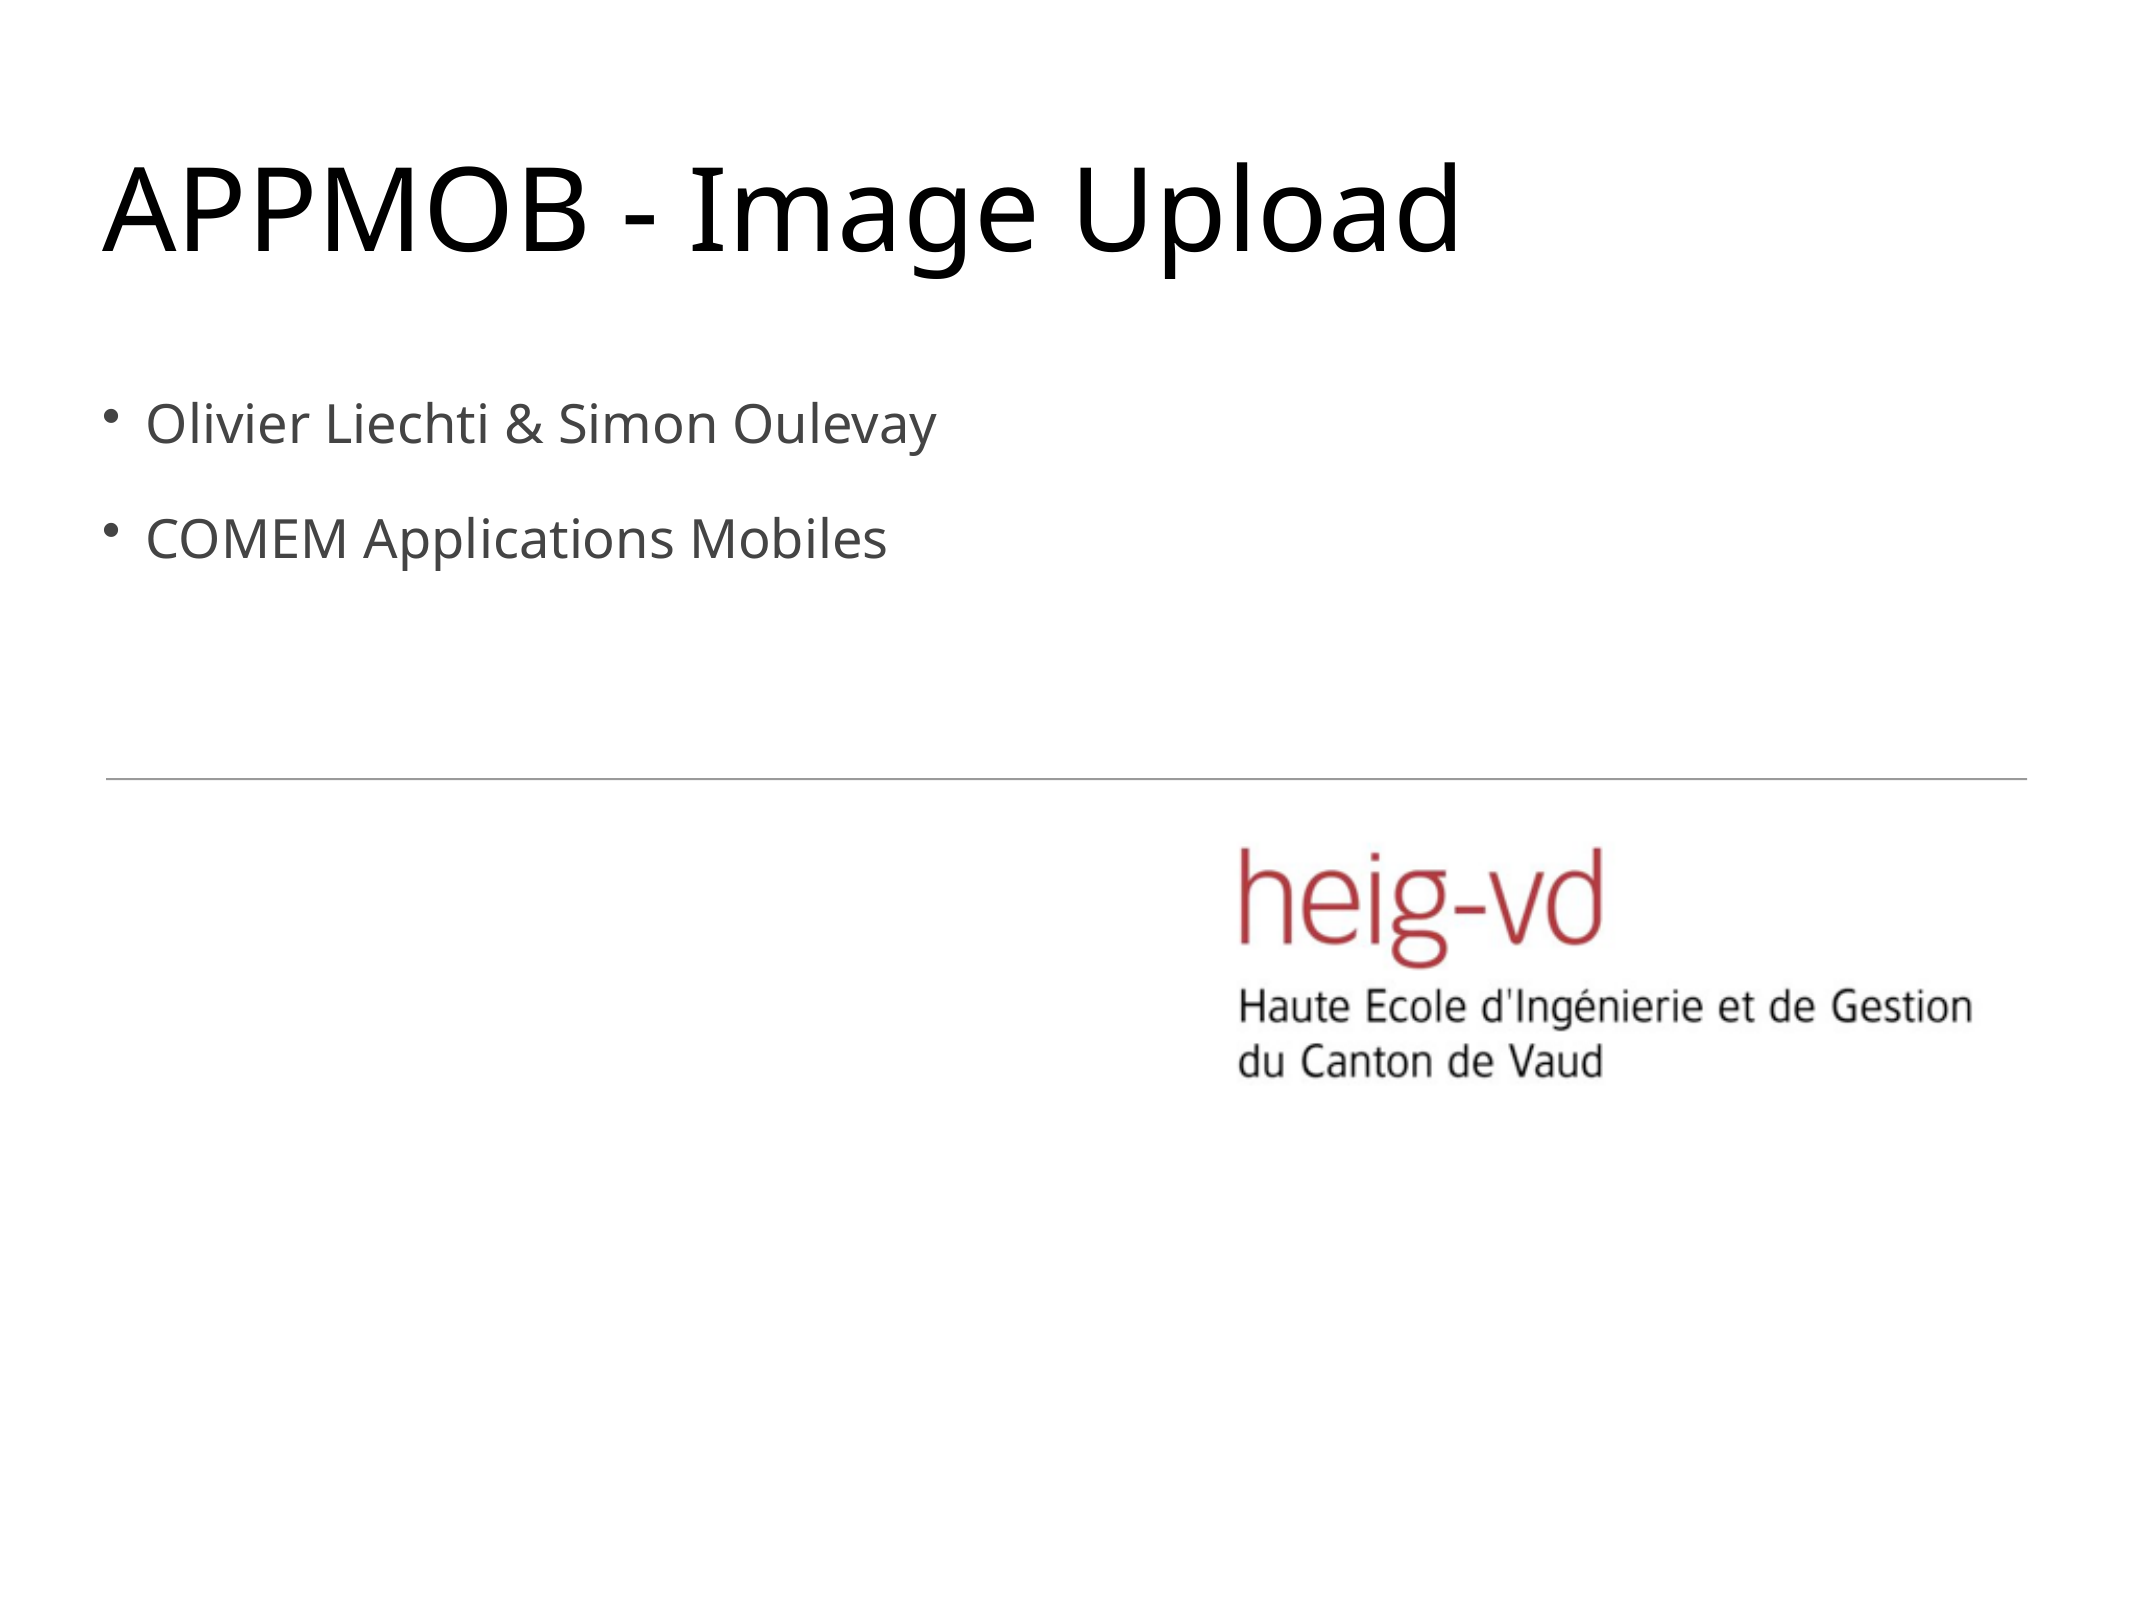

# APPMOB - Image Upload
Olivier Liechti & Simon Oulevay
COMEM Applications Mobiles